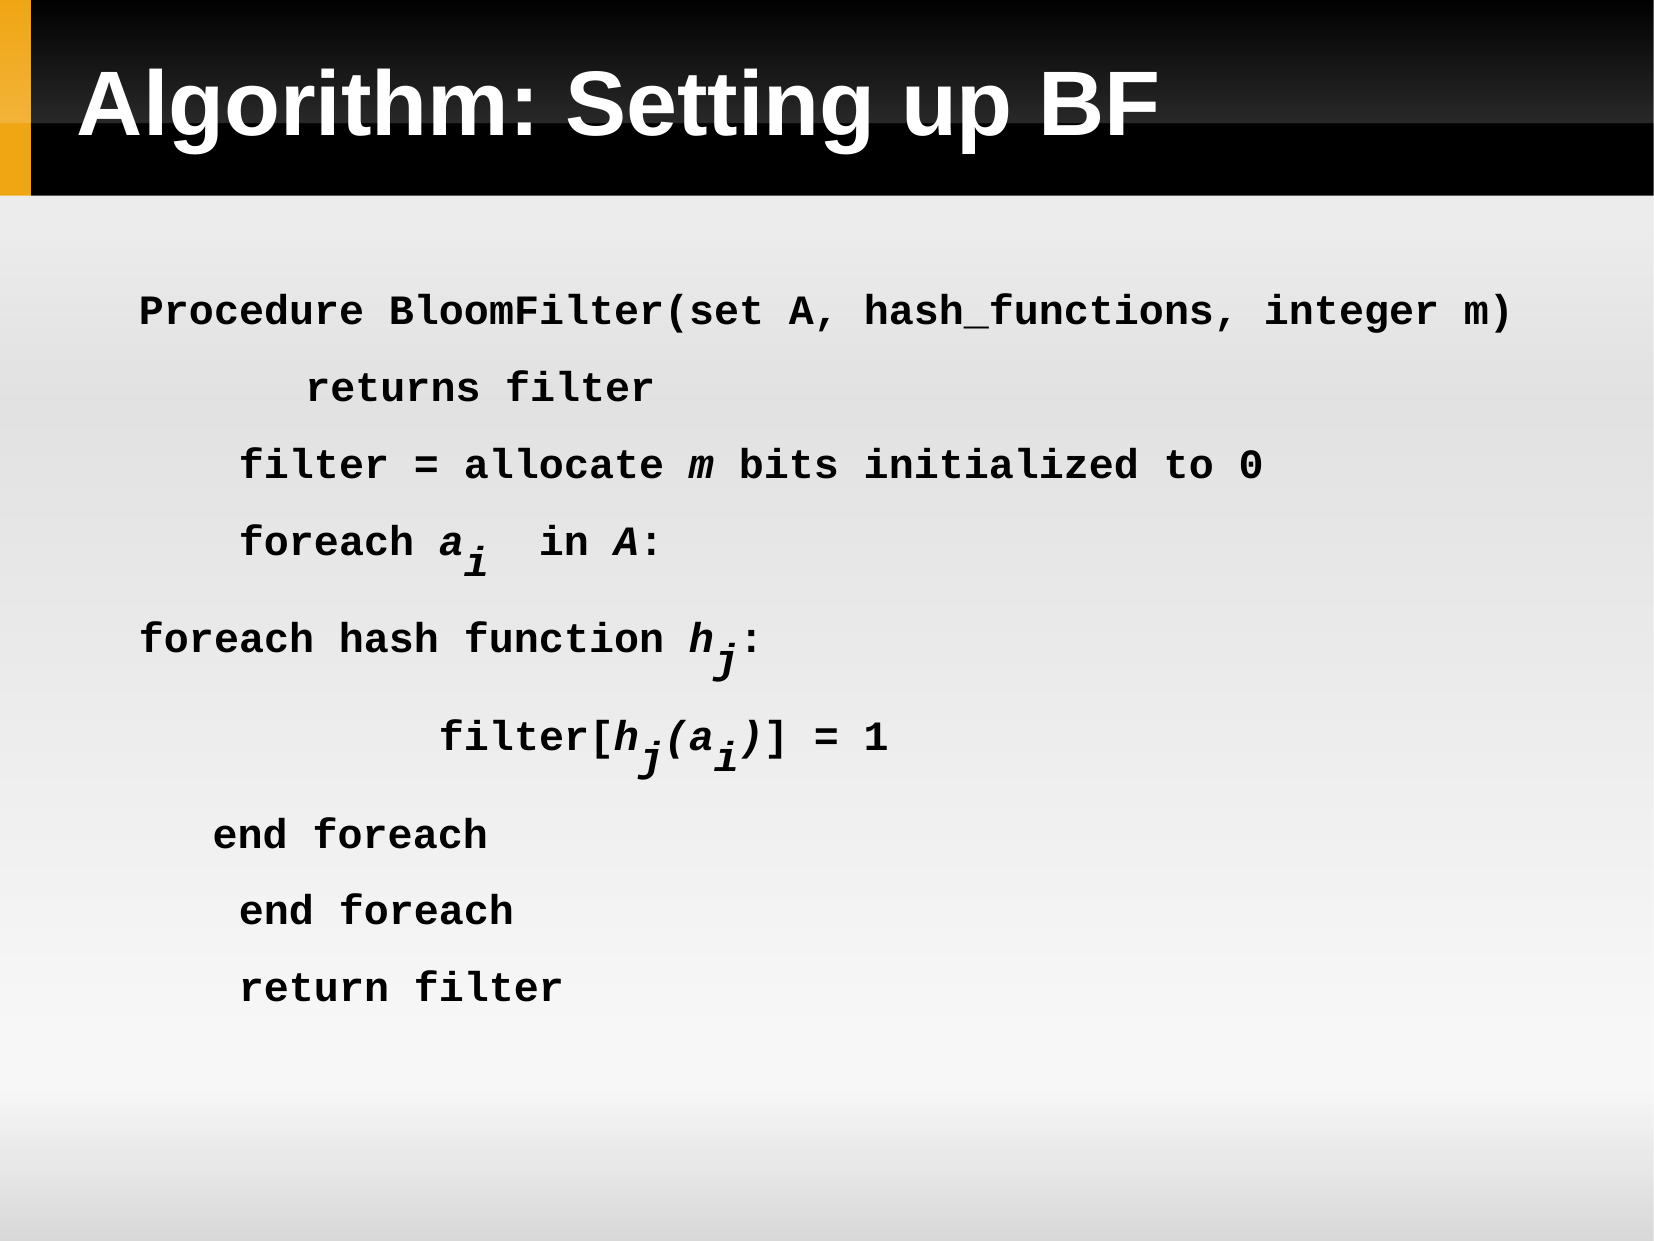

# Algorithm: Setting up BF
Procedure BloomFilter(set A, hash_functions, integer m)
 		returns filter
 filter = allocate m bits initialized to 0
 foreach ai in A:
foreach hash function hj:
 filter[hj(ai)] = 1
 	end foreach
 end foreach
 return filter